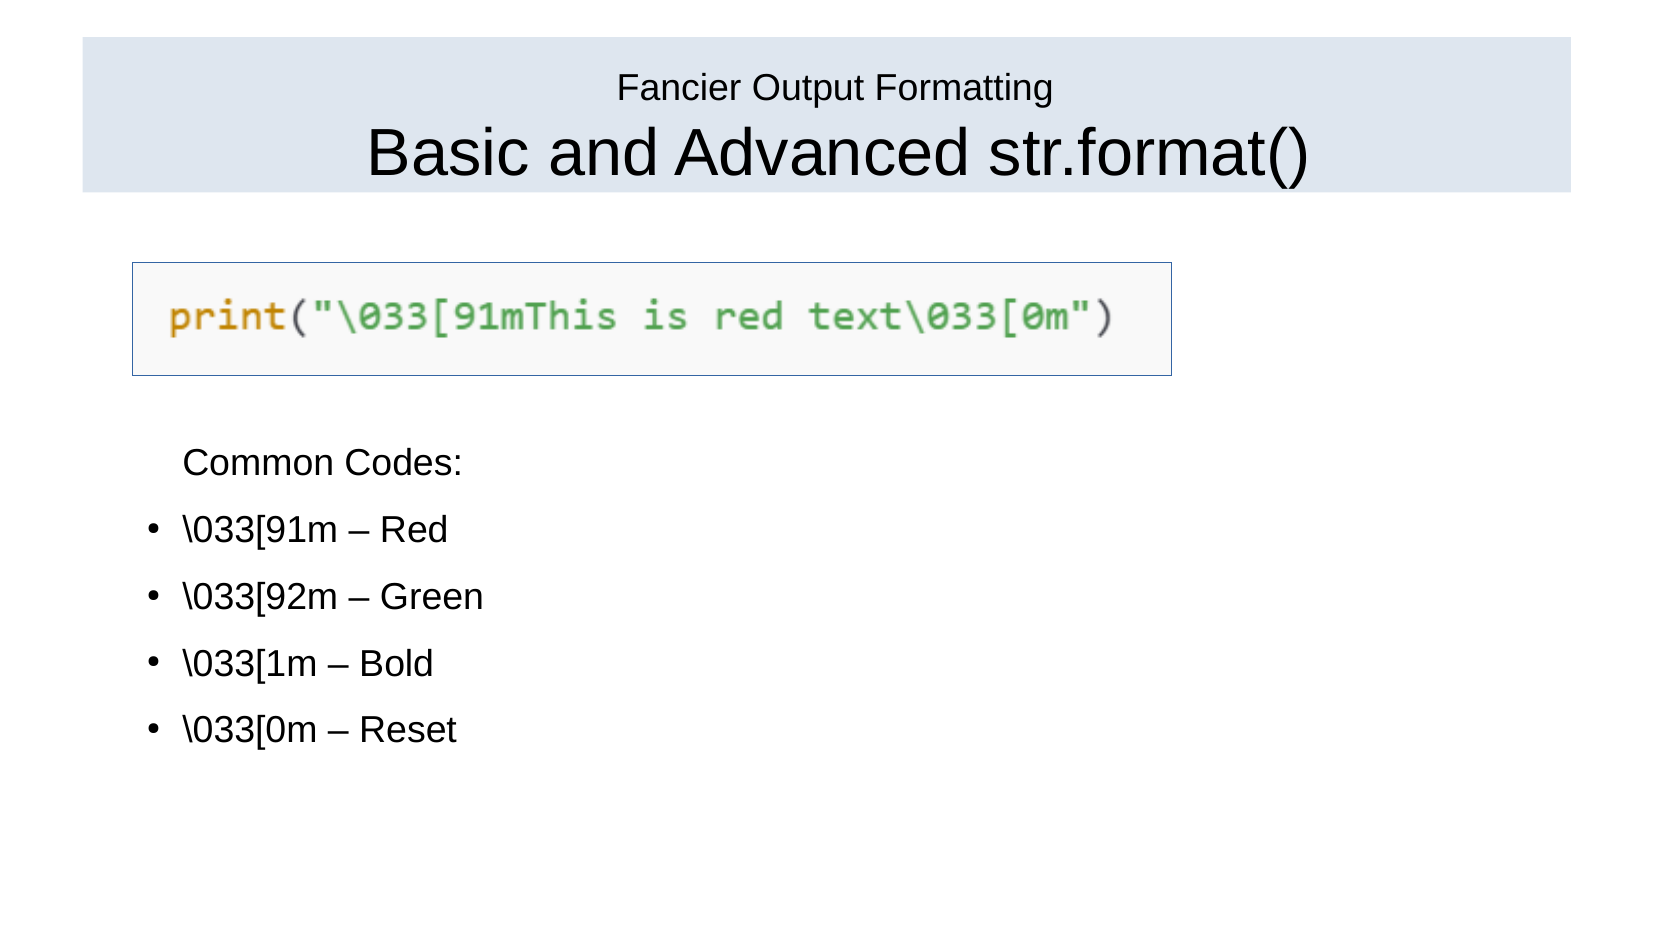

# Fancier Output Formatting Basic and Advanced str.format()
Common Codes:
\033[91m – Red
\033[92m – Green
\033[1m – Bold
\033[0m – Reset